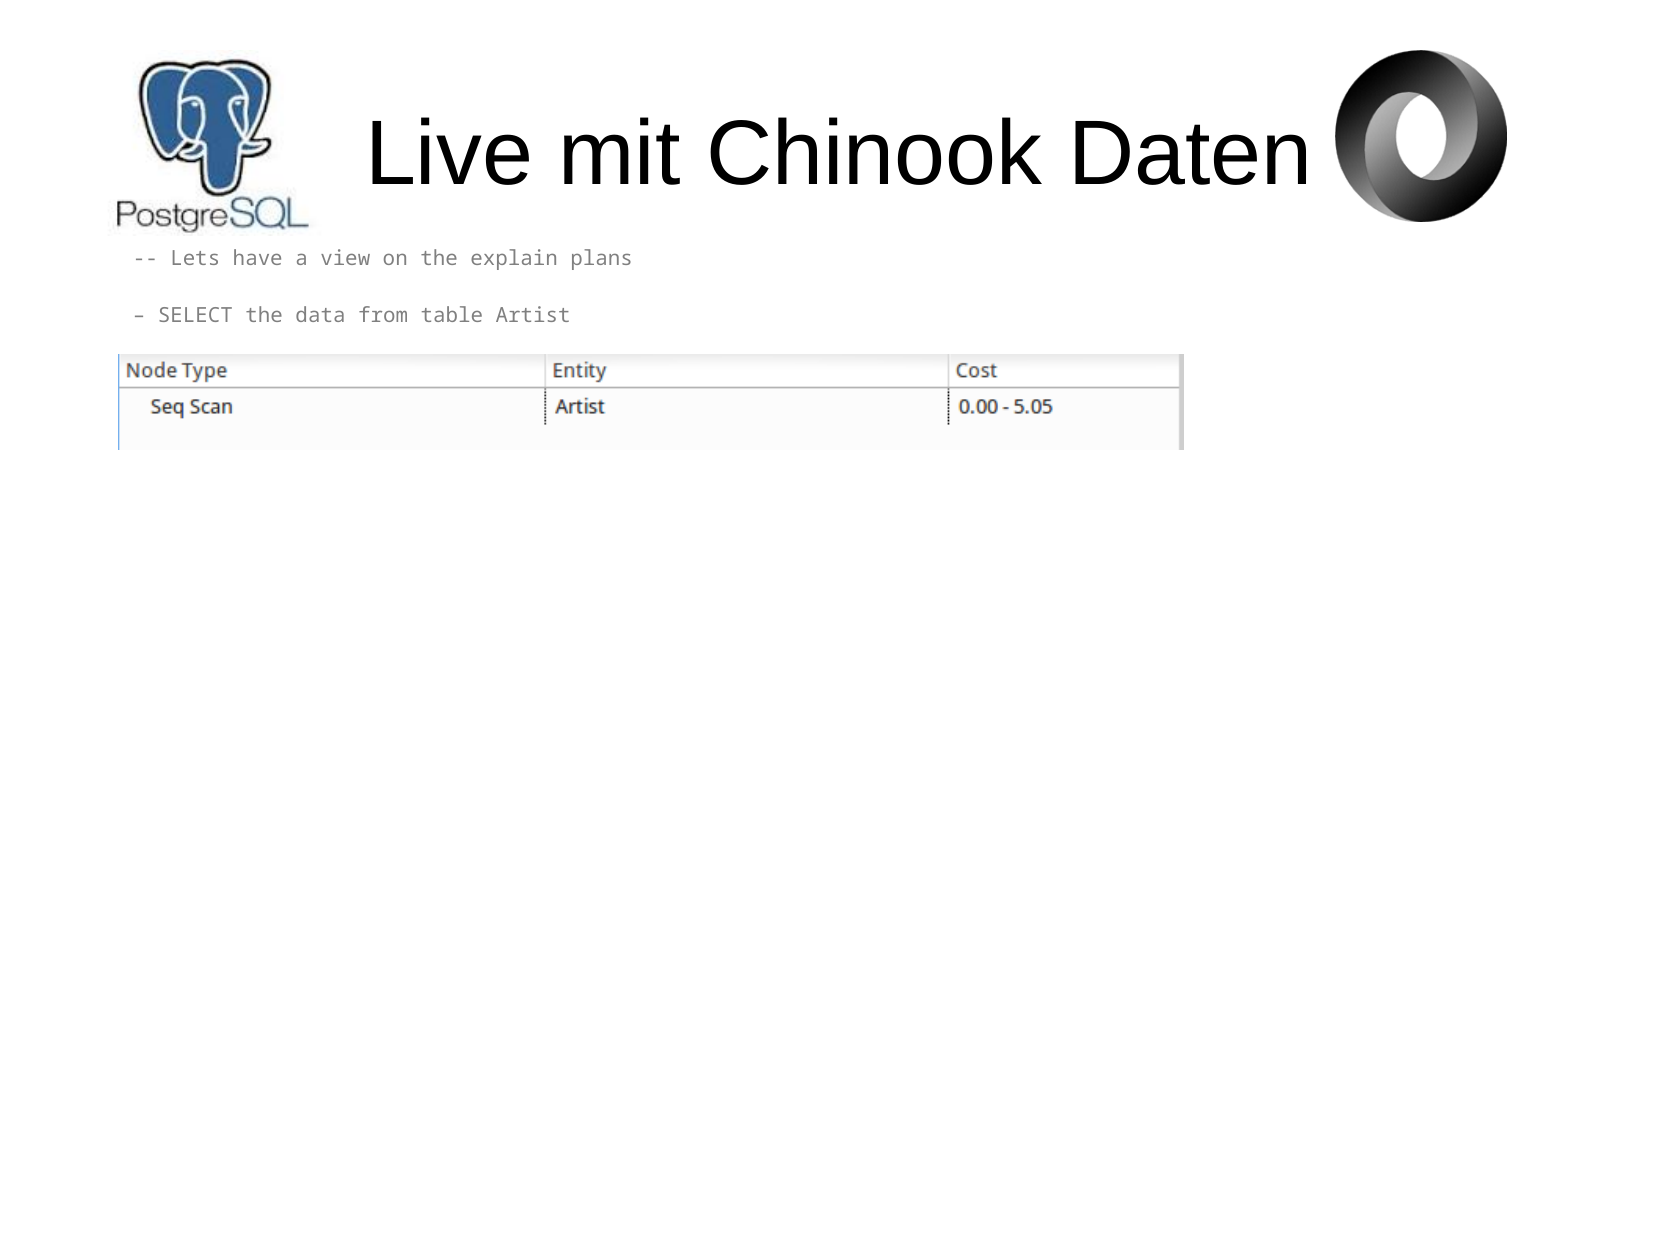

# Live mit Chinook Daten
-- Lets have a view on the explain plans
– SELECT the data from table Artist